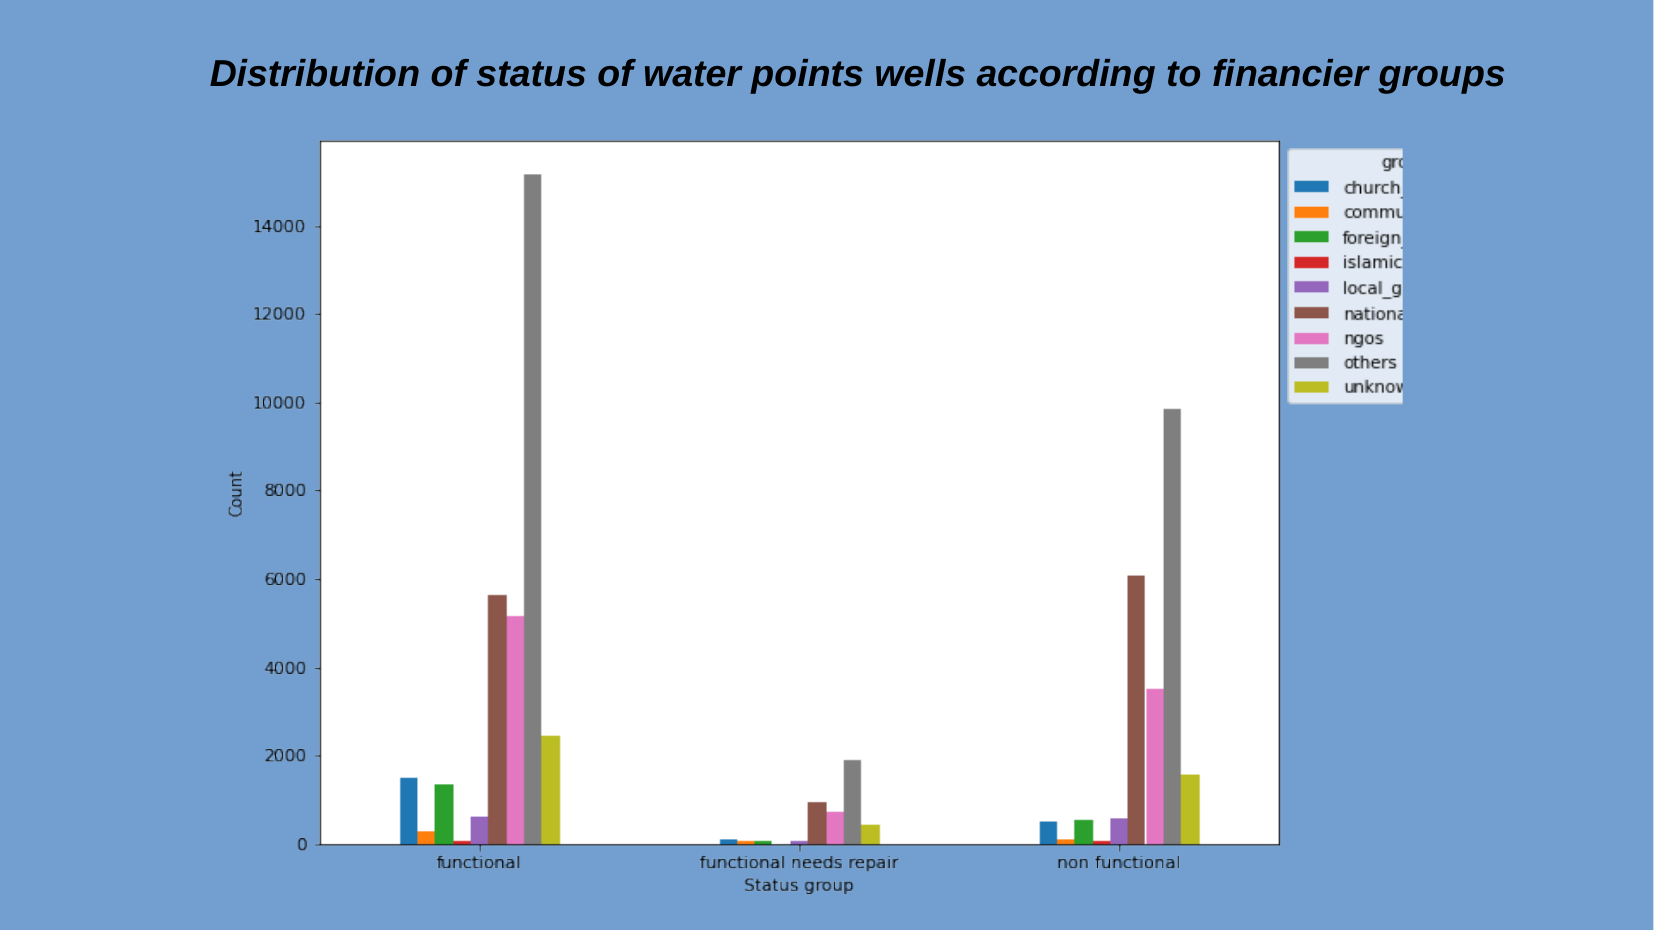

Distribution of status of water points wells according to financier groups